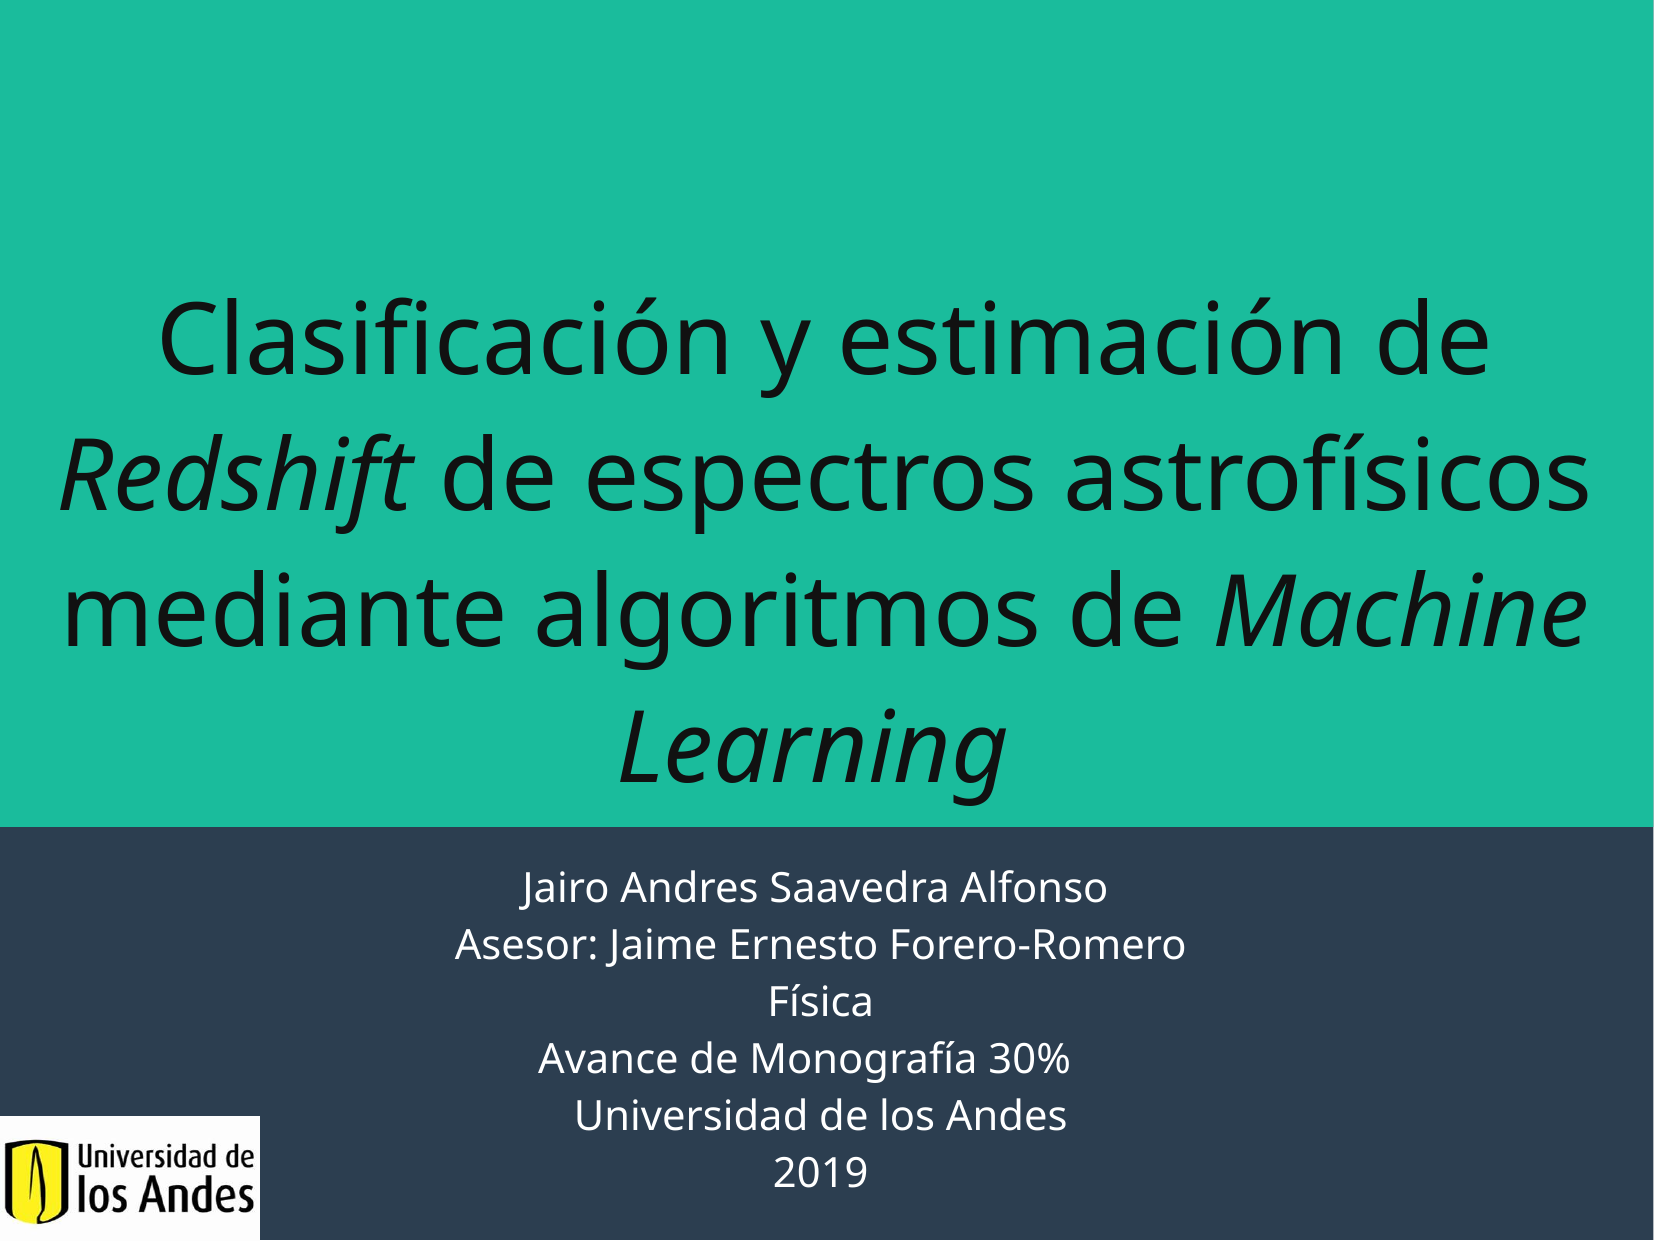

Clasificación y estimación de Redshift de espectros astrofísicos mediante algoritmos de Machine Learning
Jairo Andres Saavedra Alfonso
Asesor: Jaime Ernesto Forero-Romero
Física
Avance de Monografía 30%
Universidad de los Andes
2019